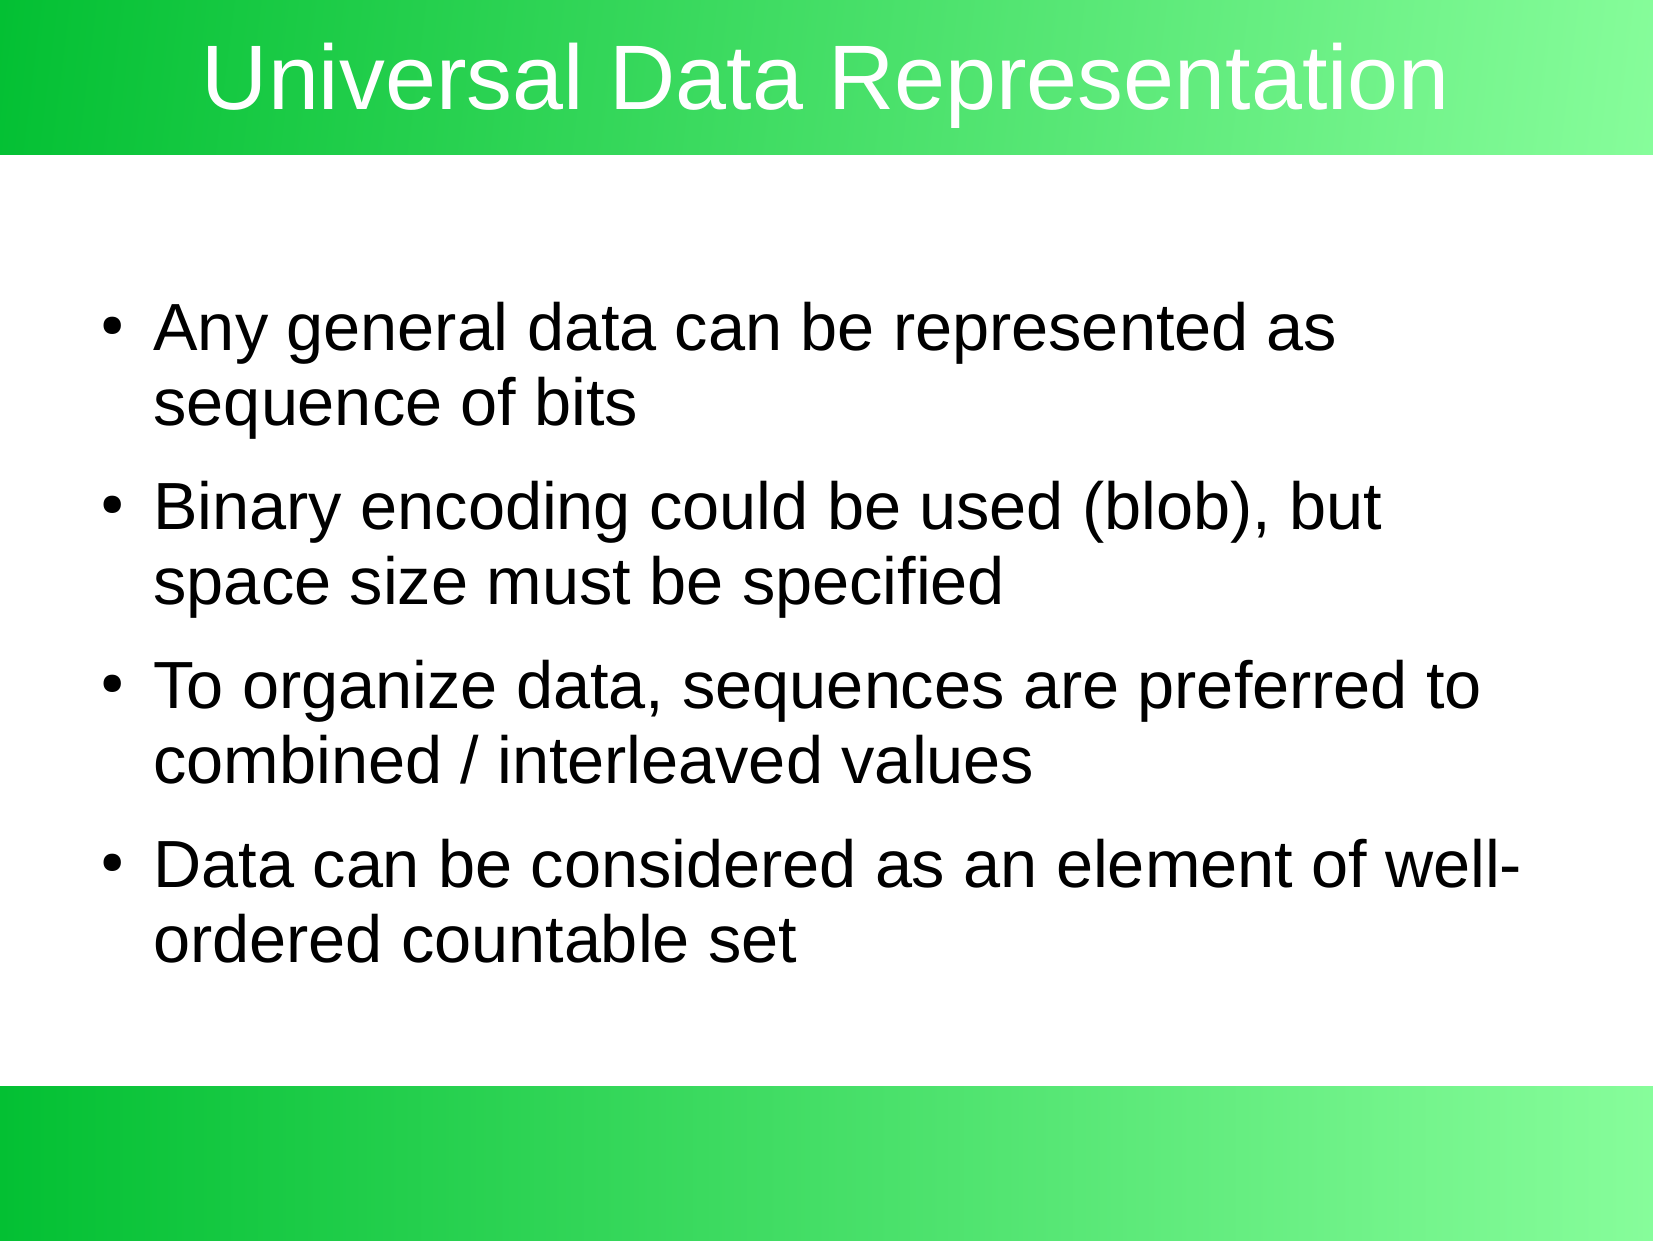

# Universal Data Representation
Any general data can be represented as sequence of bits
Binary encoding could be used (blob), but space size must be specified
To organize data, sequences are preferred to combined / interleaved values
Data can be considered as an element of well-ordered countable set